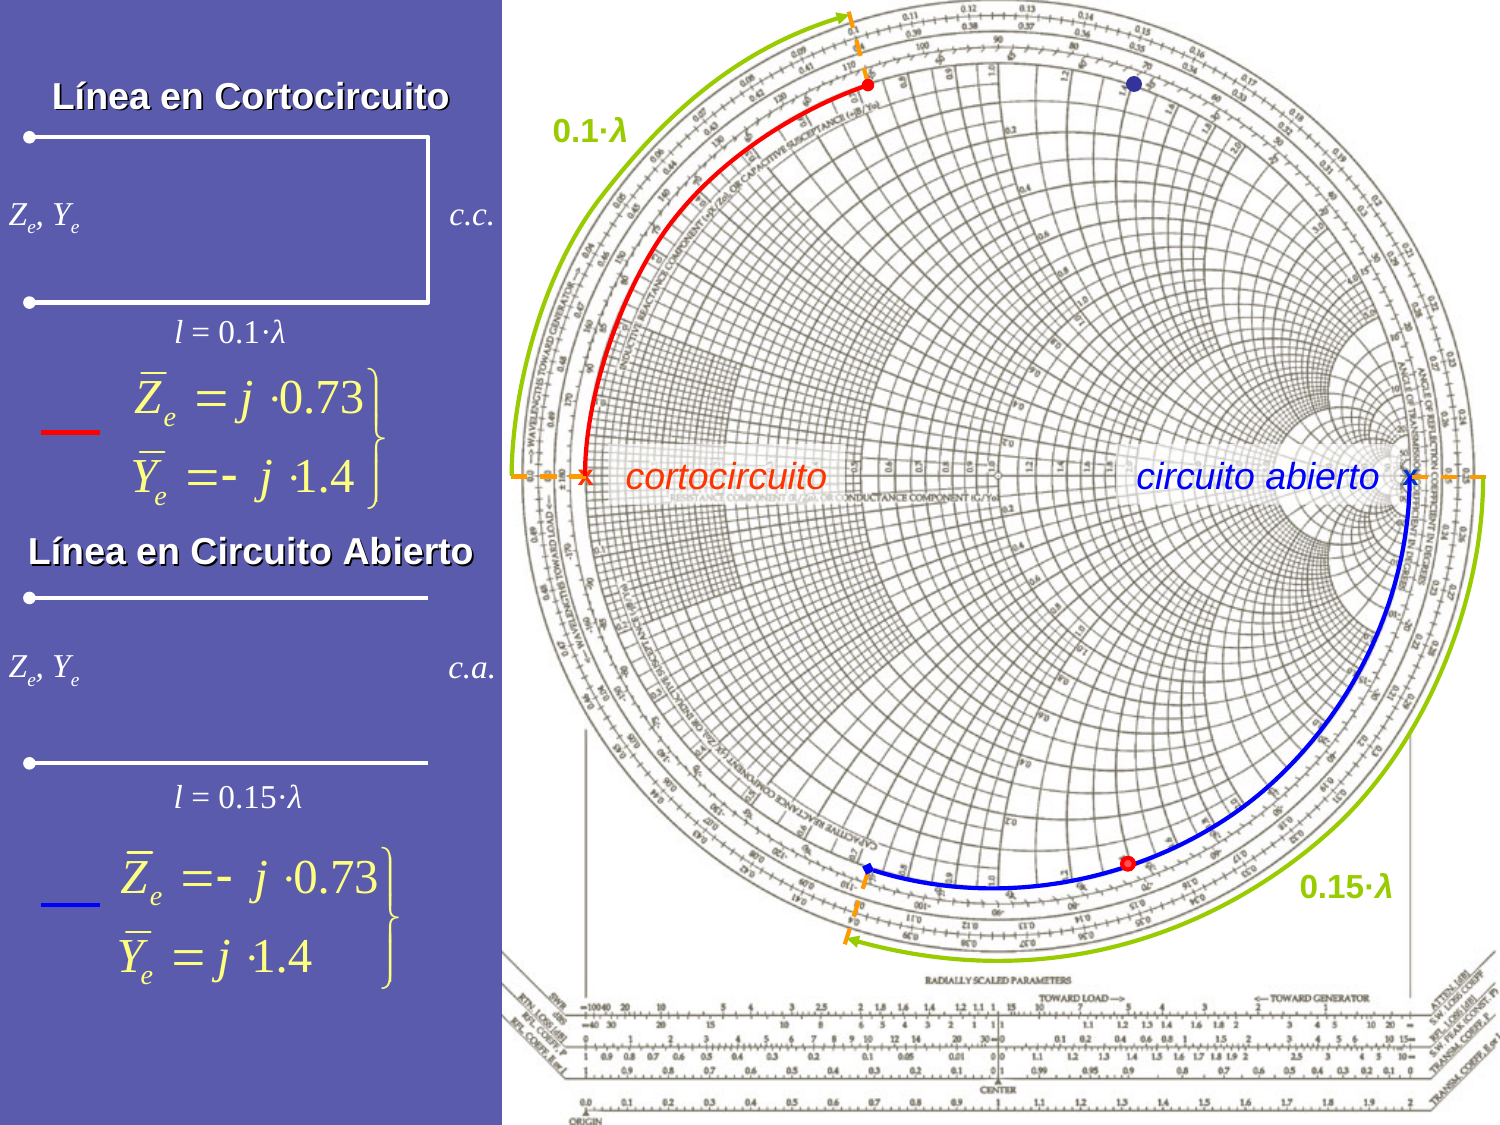

Línea en Cortocircuito
Línea en Circuito Abierto
0.1·λ
Ze, Ye
c.c.
l = 0.1·λ
cortocircuito
circuito abierto
x
x
Ze, Ye
c.a.
l = 0.15·λ
0.15·λ